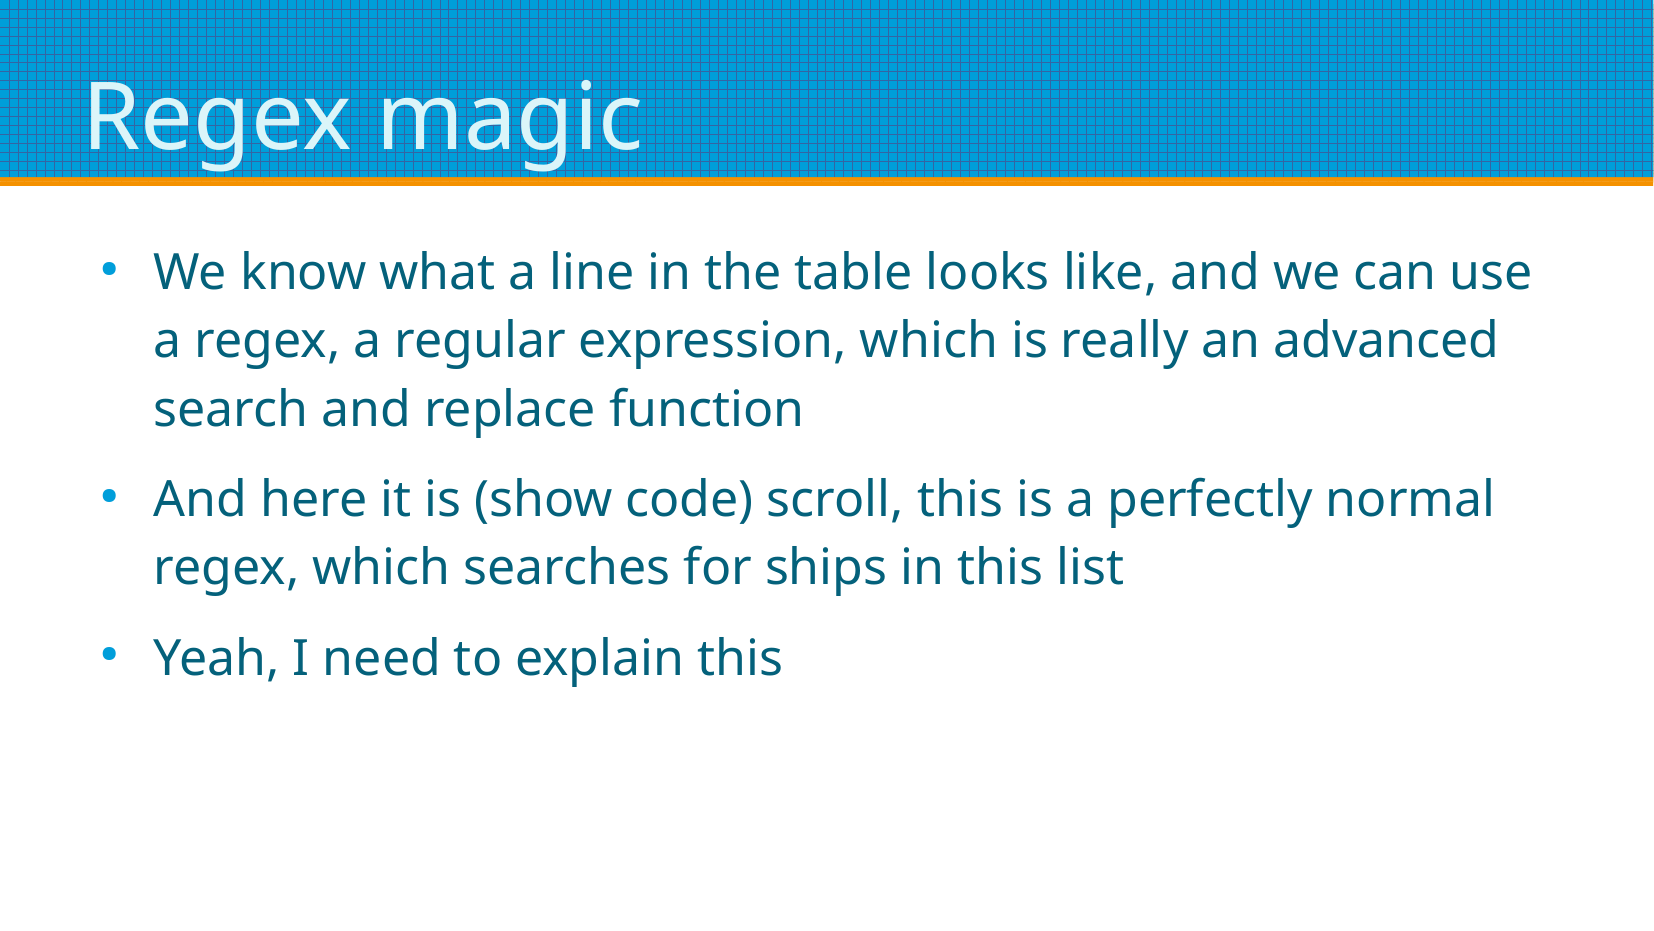

# Regex magic
We know what a line in the table looks like, and we can use a regex, a regular expression, which is really an advanced search and replace function
And here it is (show code) scroll, this is a perfectly normal regex, which searches for ships in this list
Yeah, I need to explain this